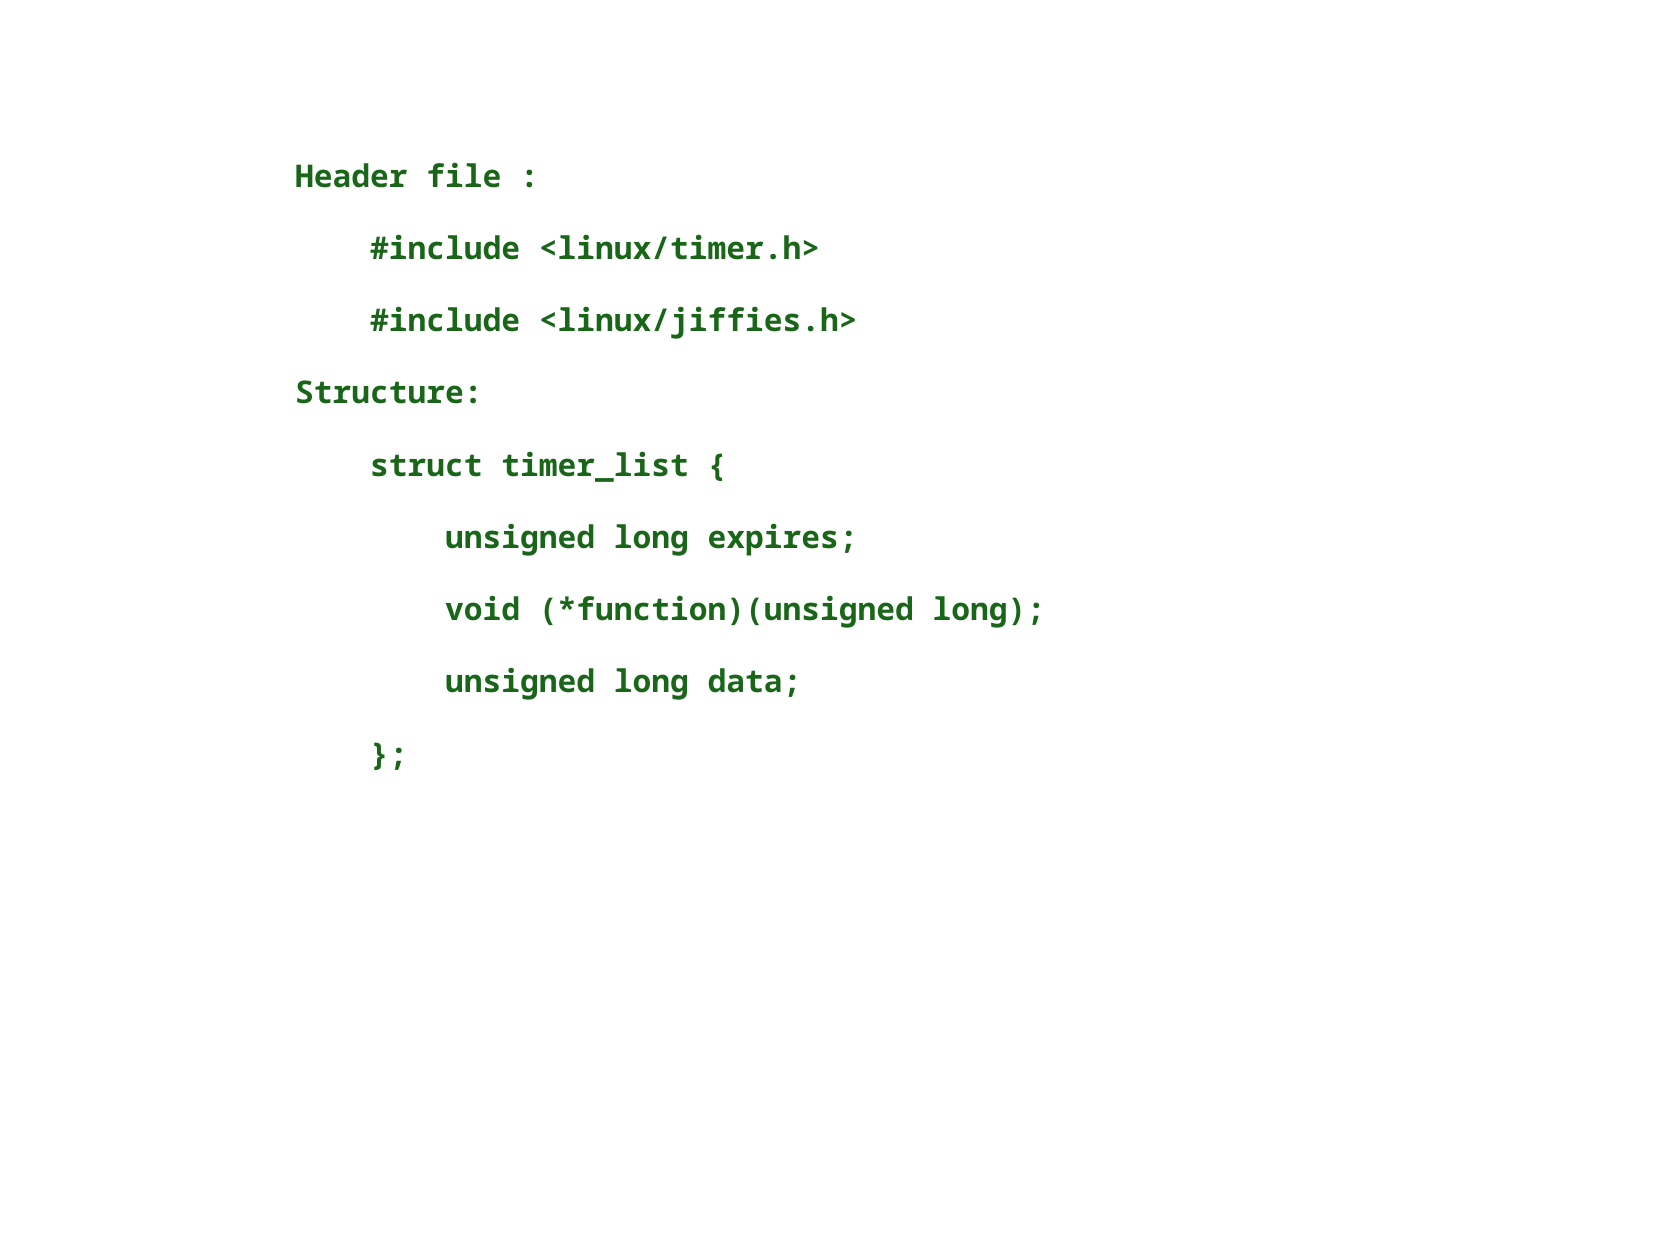

# Header file :
#include <linux/timer.h>
#include <linux/jiffies.h>
Structure:
struct timer_list {
 unsigned long expires;
 void (*function)(unsigned long);
 unsigned long data;
};